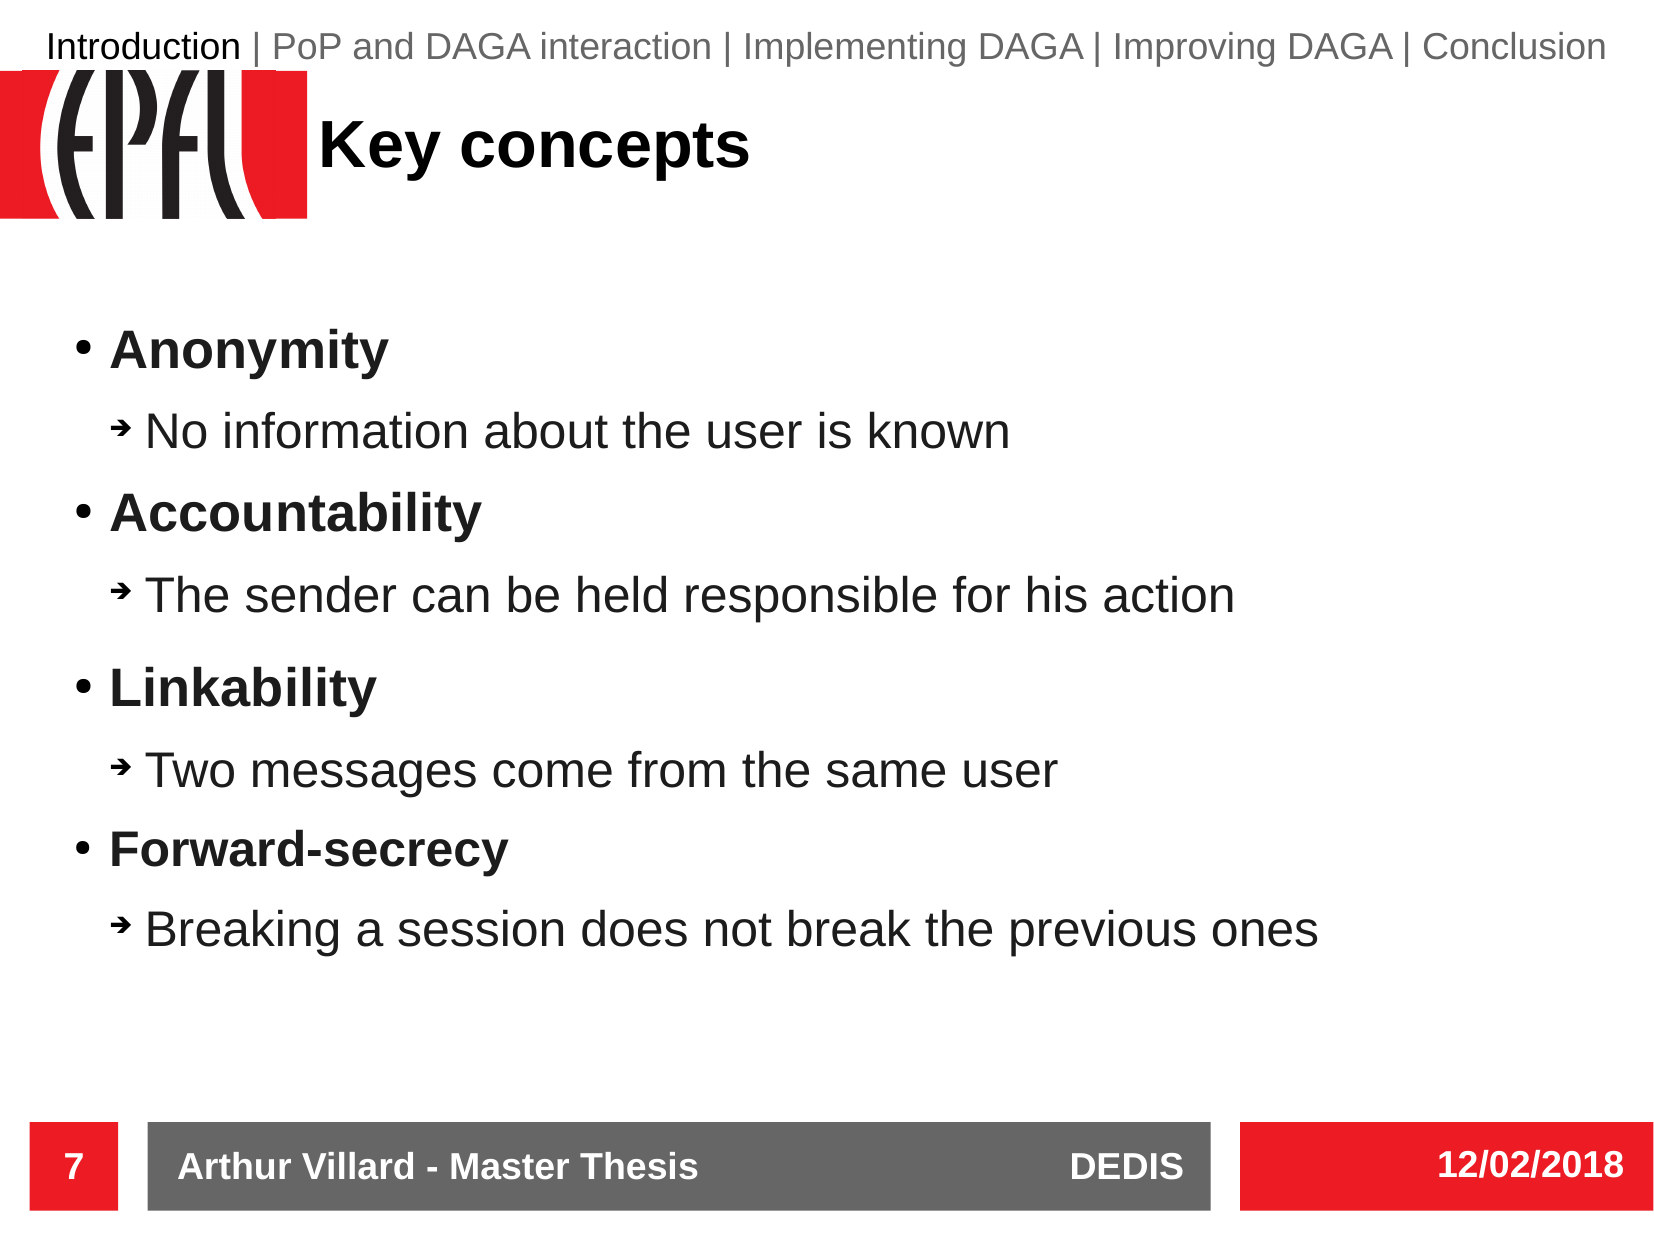

Introduction | PoP and DAGA interaction | Implementing DAGA | Improving DAGA | Conclusion
# Key concepts
Anonymity
No information about the user is known
Accountability
The sender can be held responsible for his action
Linkability
Two messages come from the same user
Forward-secrecy
Breaking a session does not break the previous ones
7
Arthur Villard - Master Thesis
12/02/2018